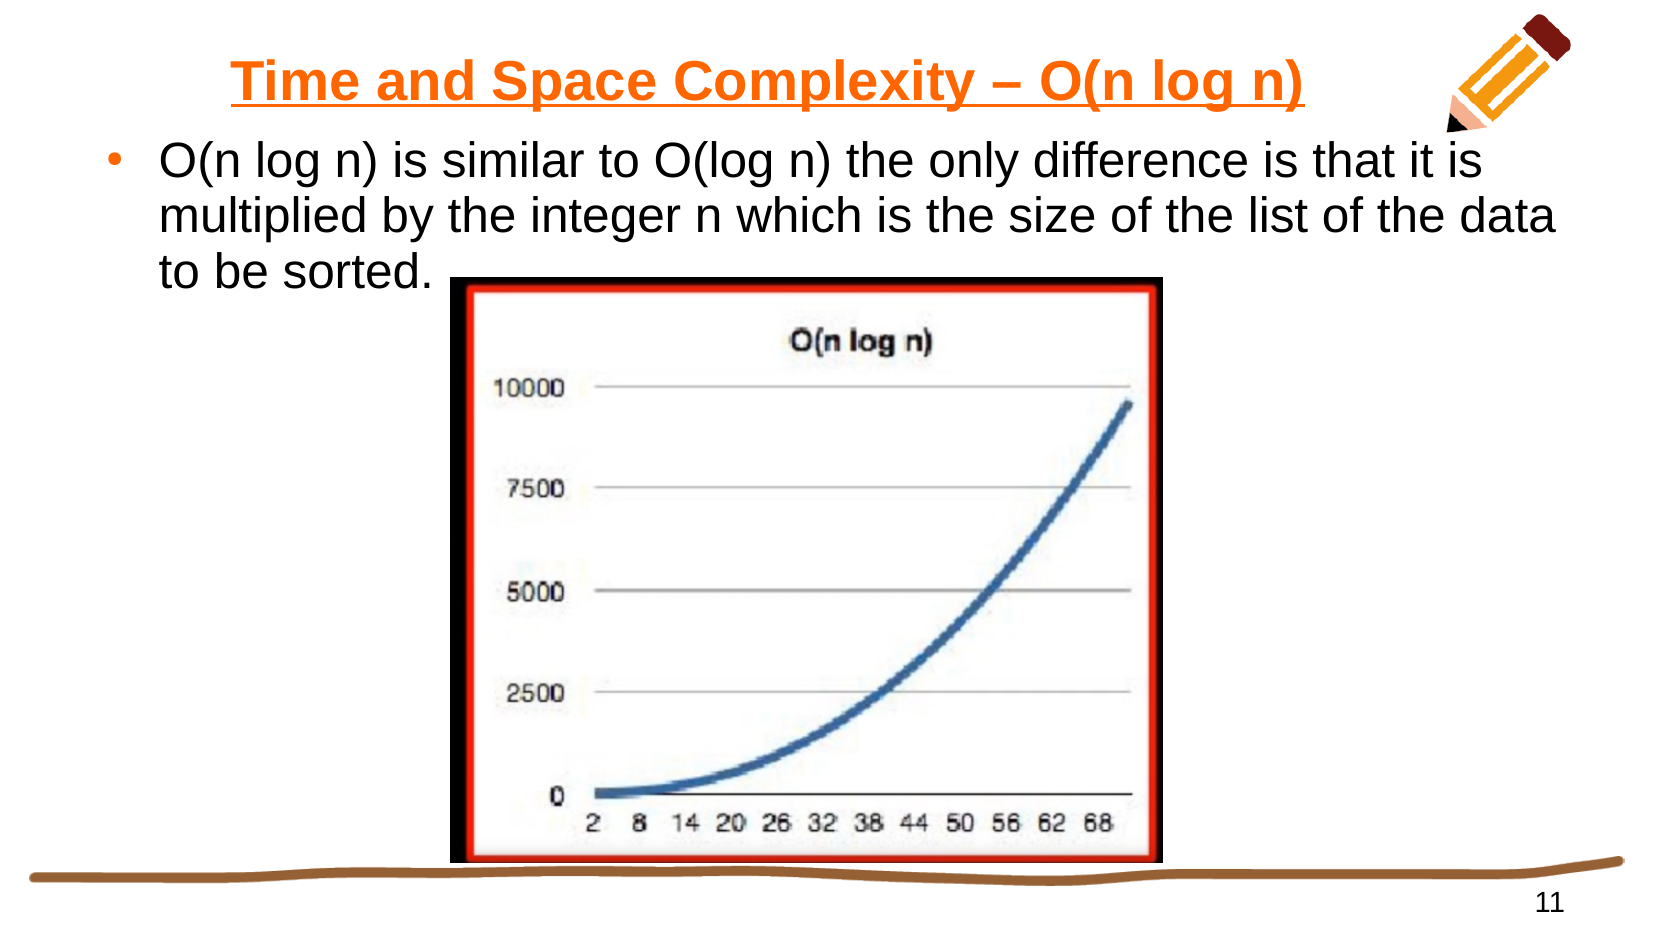

# Time and Space Complexity – O(n log n)
O(n log n) is similar to O(log n) the only difference is that it is multiplied by the integer n which is the size of the list of the data to be sorted.
11